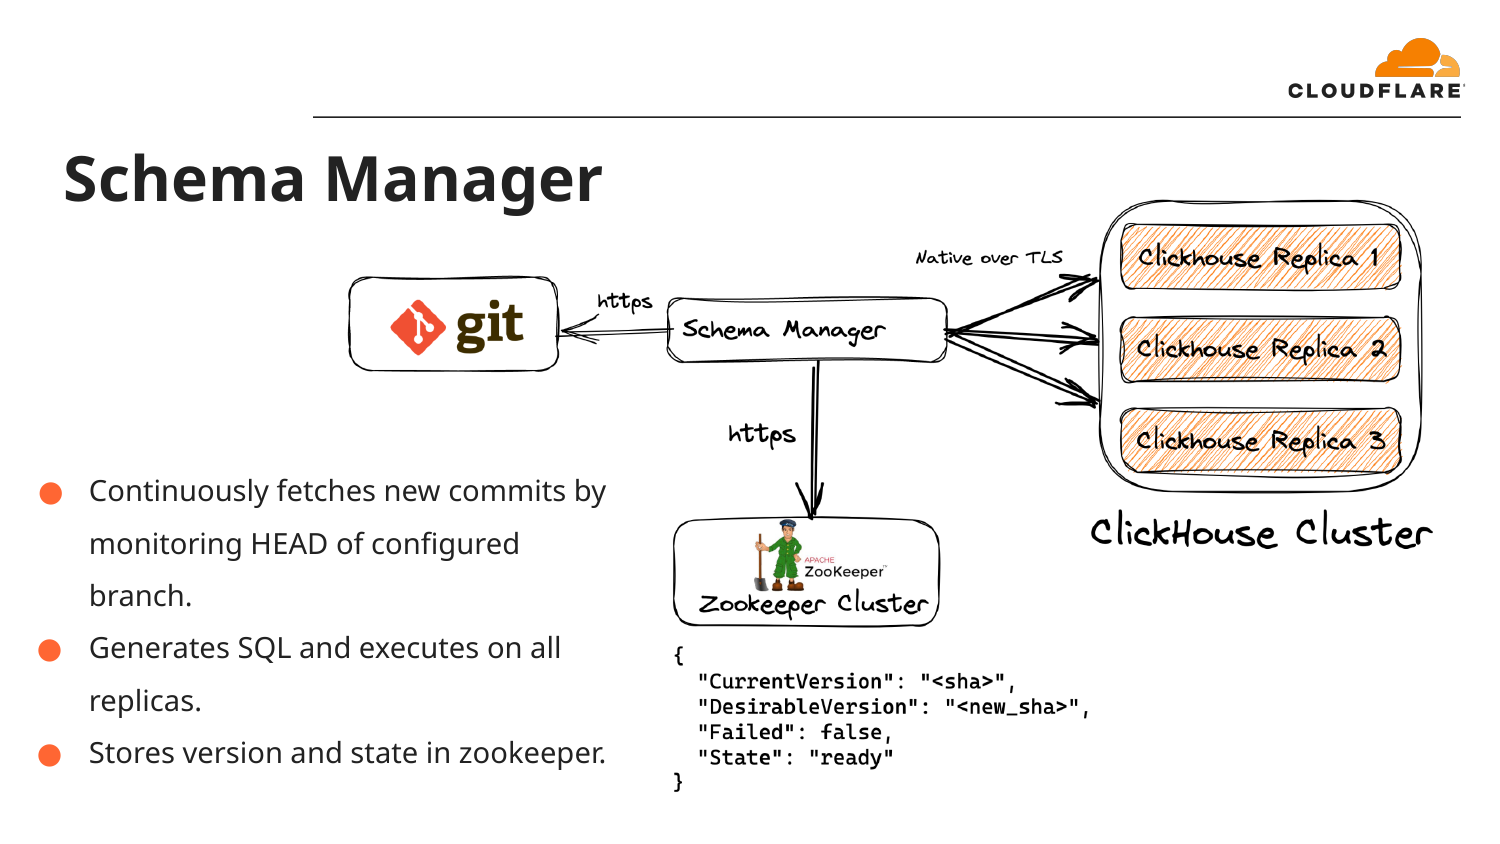

# Schema Manager
Continuously fetches new commits by monitoring HEAD of configured branch.
Generates SQL and executes on all replicas.
Stores version and state in zookeeper.